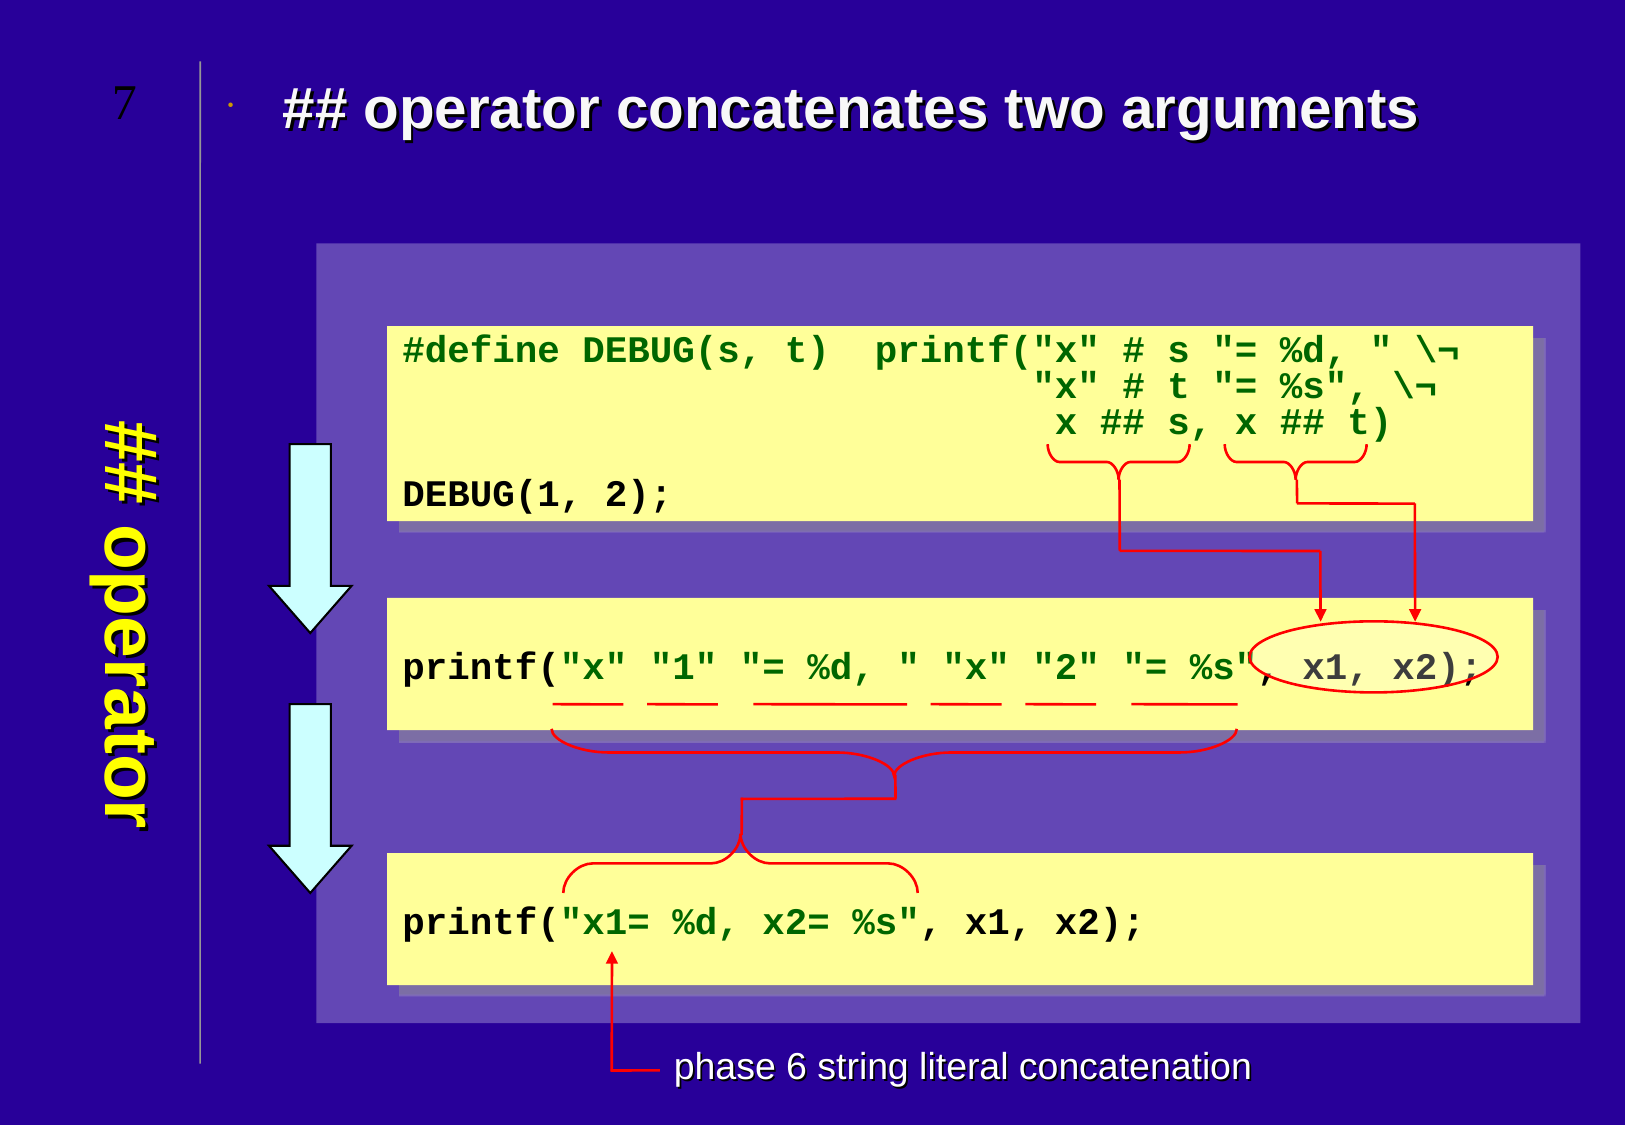

7
## operator concatenates two arguments
# ## operator
#define DEBUG(s, t) printf("x" # s "= %d, " \¬
 "x" # t "= %s", \¬
 x ## s, x ## t)
DEBUG(1, 2);
printf("x" "1" "= %d, " "x" "2" "= %s", x1, x2);
printf("x1= %d, x2= %s", x1, x2);
phase 6 string literal concatenation